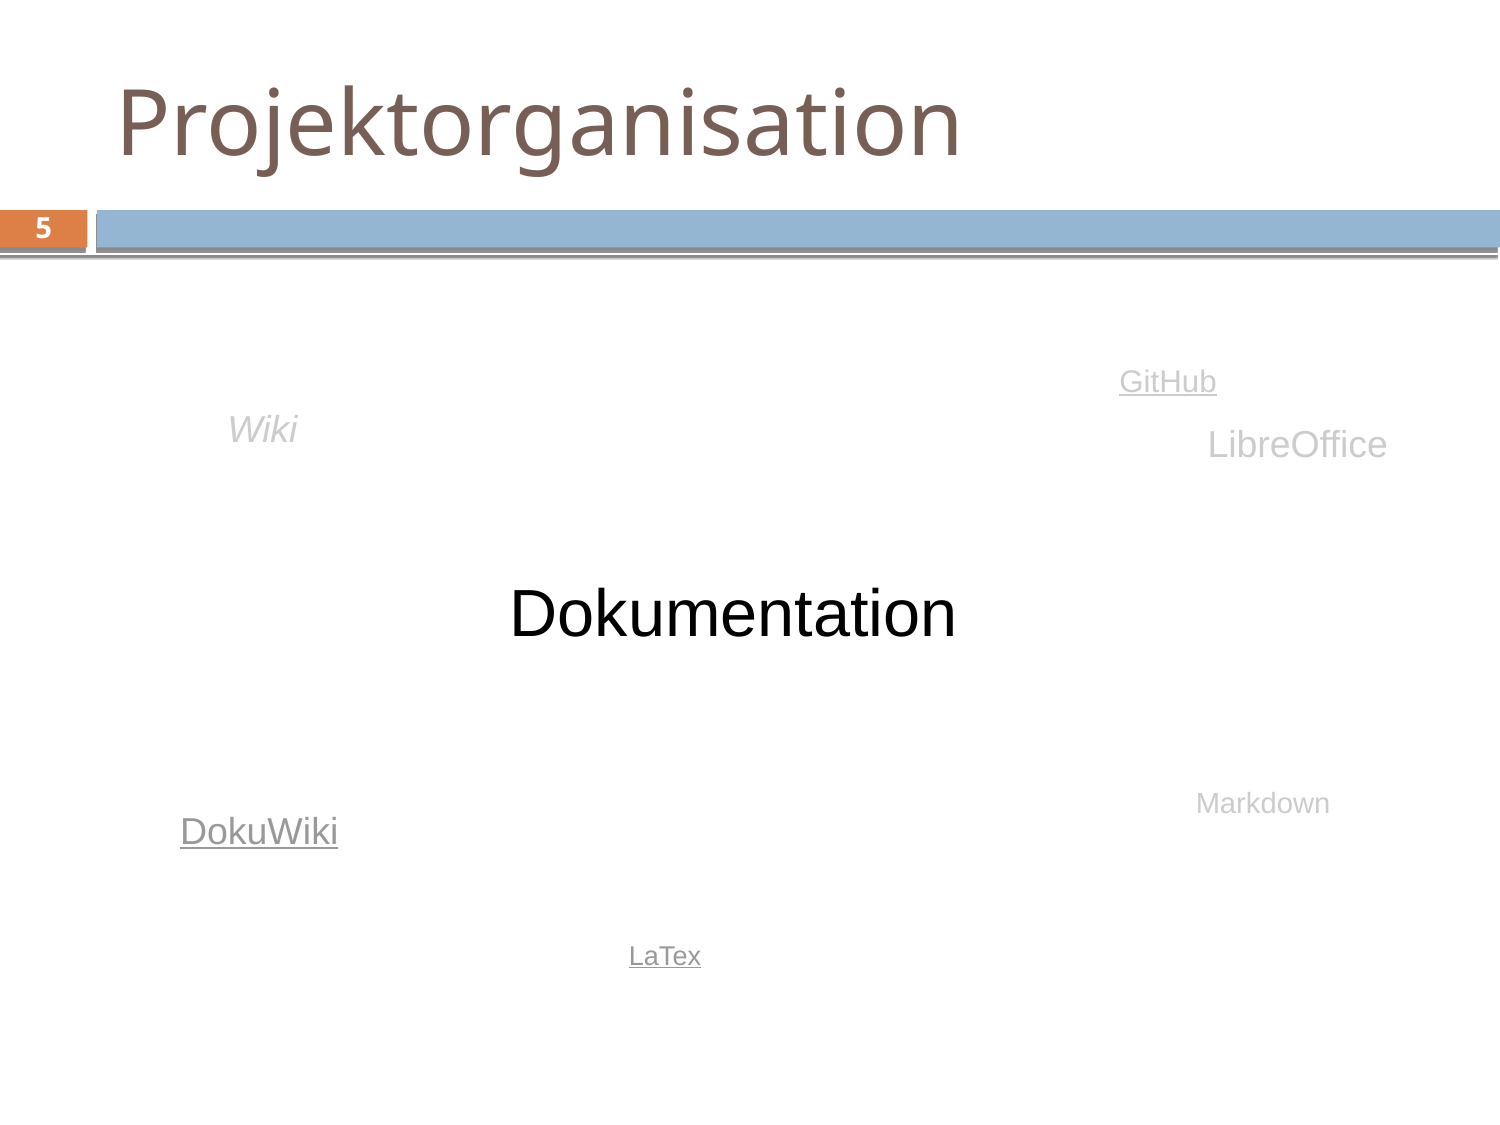

# Projektorganisation
5
Dokumentation
GitHub
Wiki
LibreOffice
Markdown
DokuWiki
LaTex